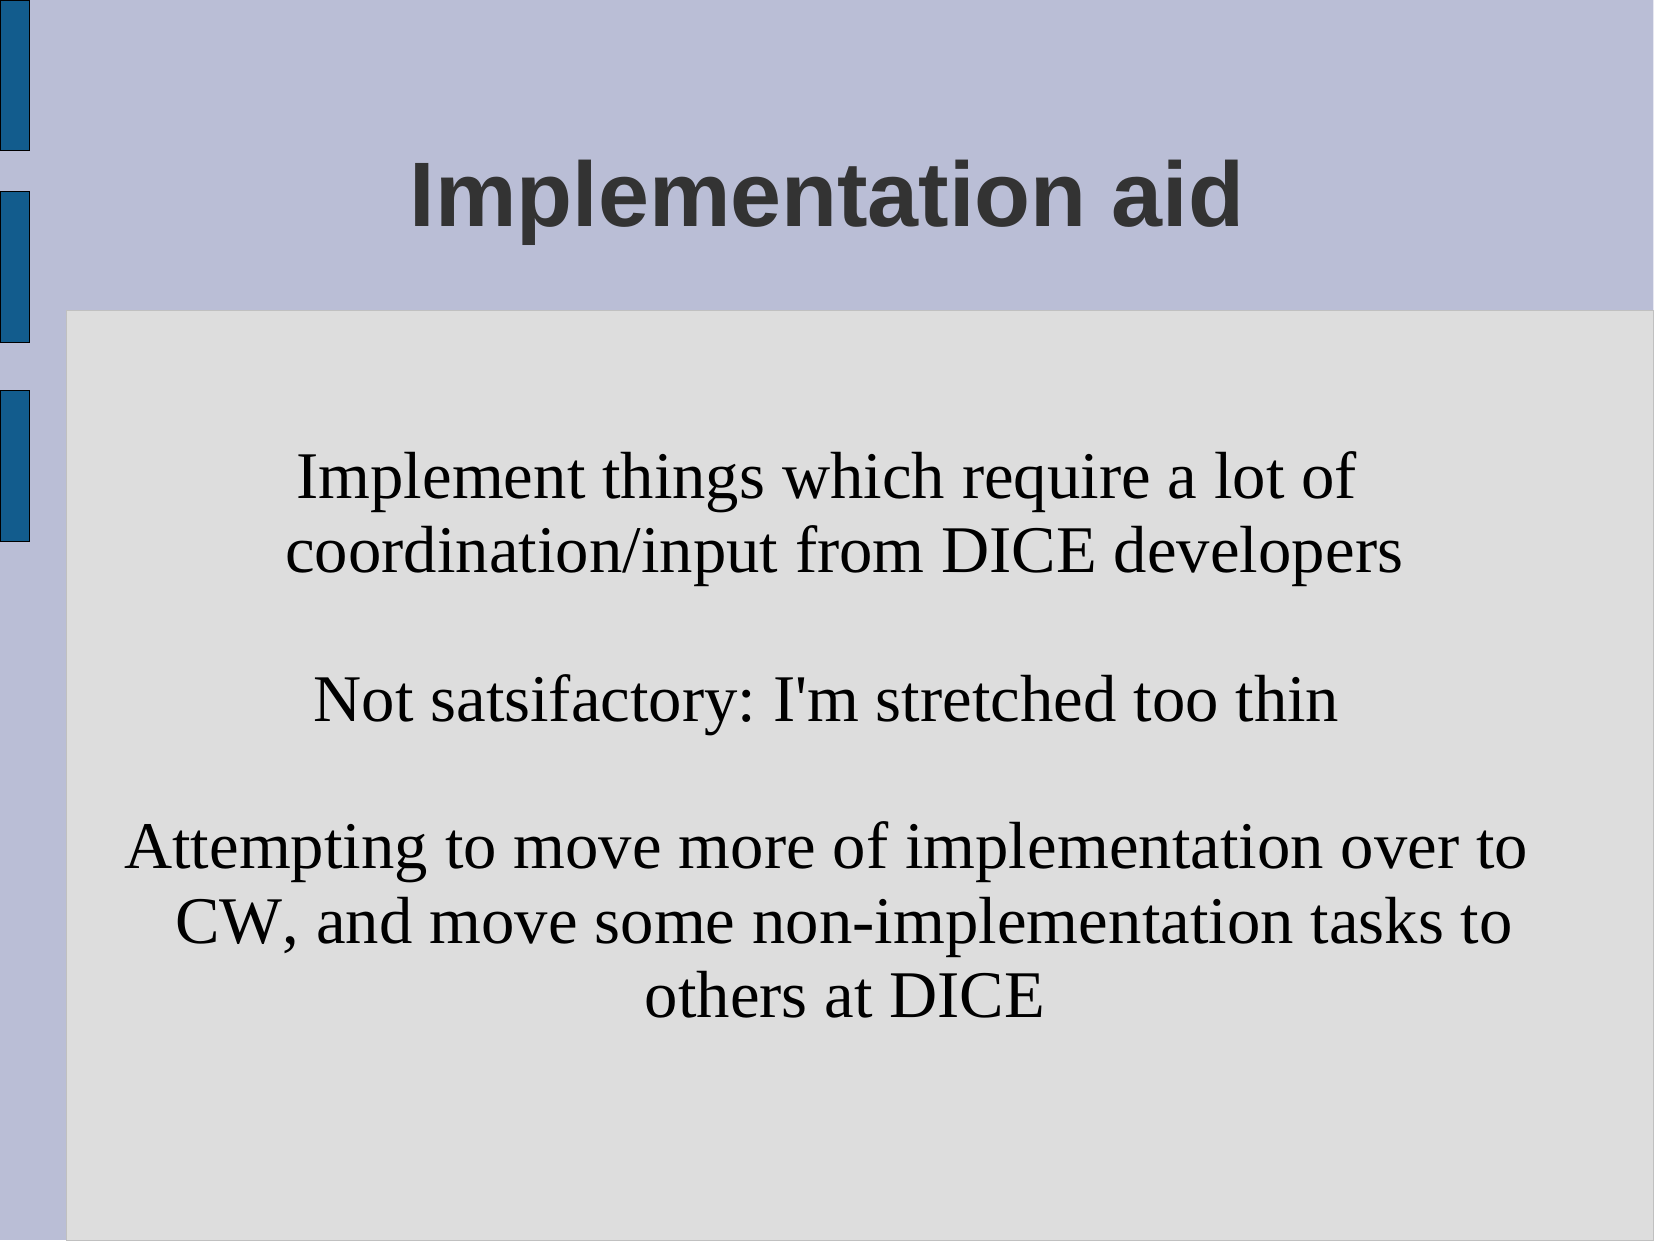

# Implementation aid
Implement things which require a lot of coordination/input from DICE developers
Not satsifactory: I'm stretched too thin
Attempting to move more of implementation over to CW, and move some non-implementation tasks to others at DICE